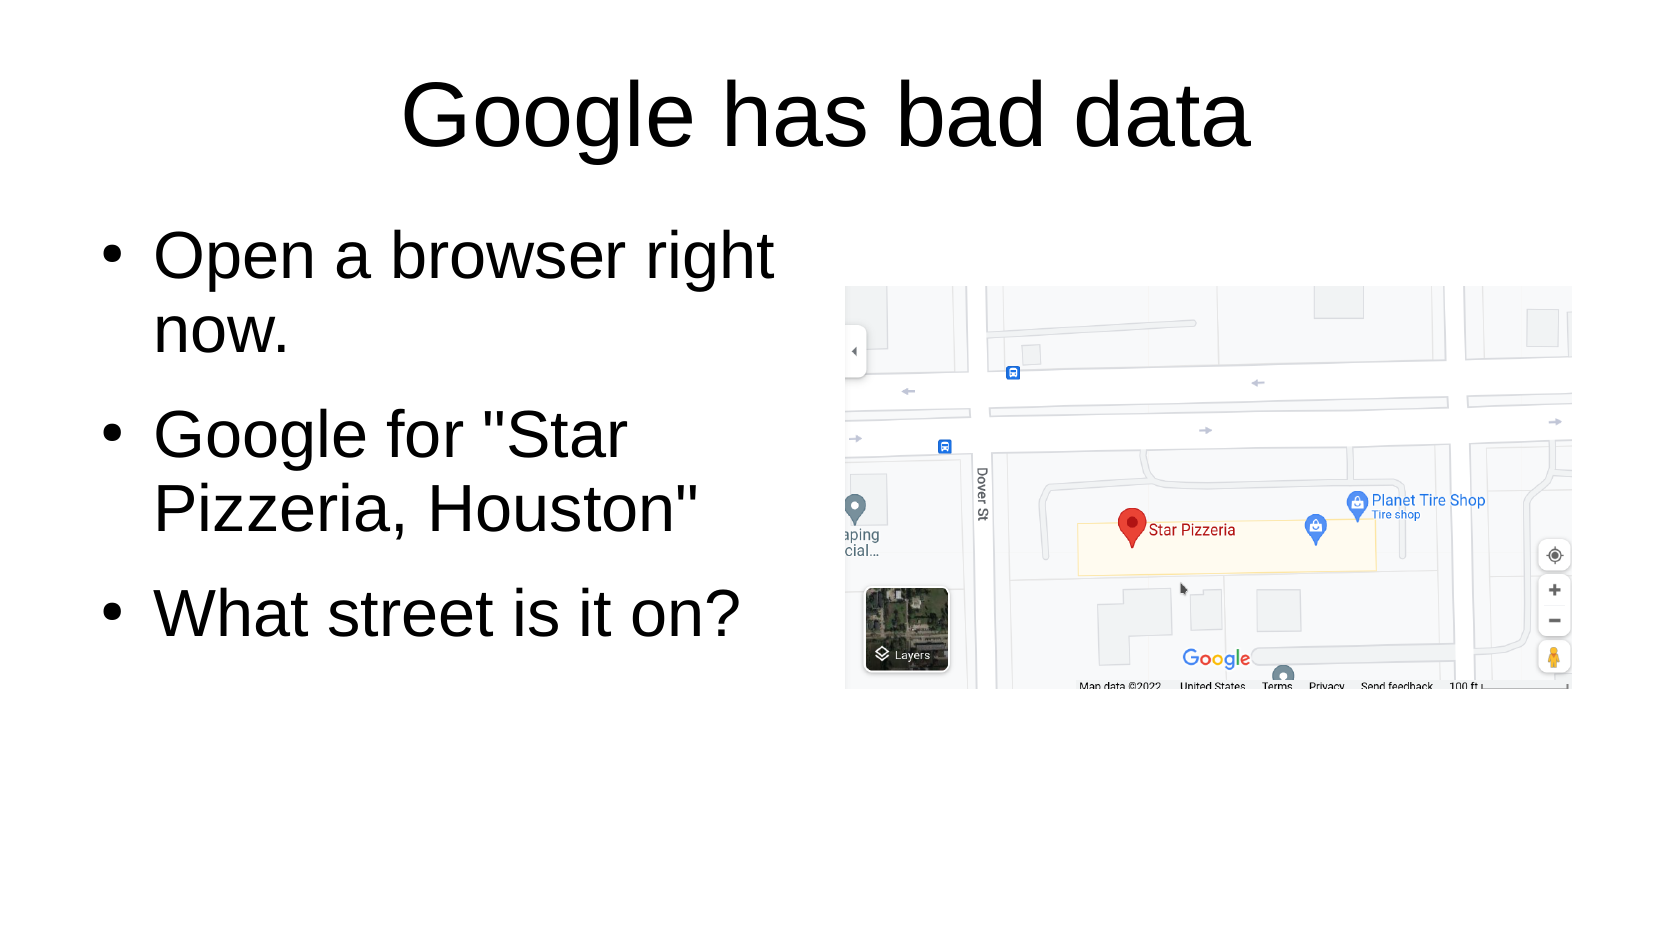

# Google has bad data
Open a browser right now.
Google for "Star Pizzeria, Houston"
What street is it on?